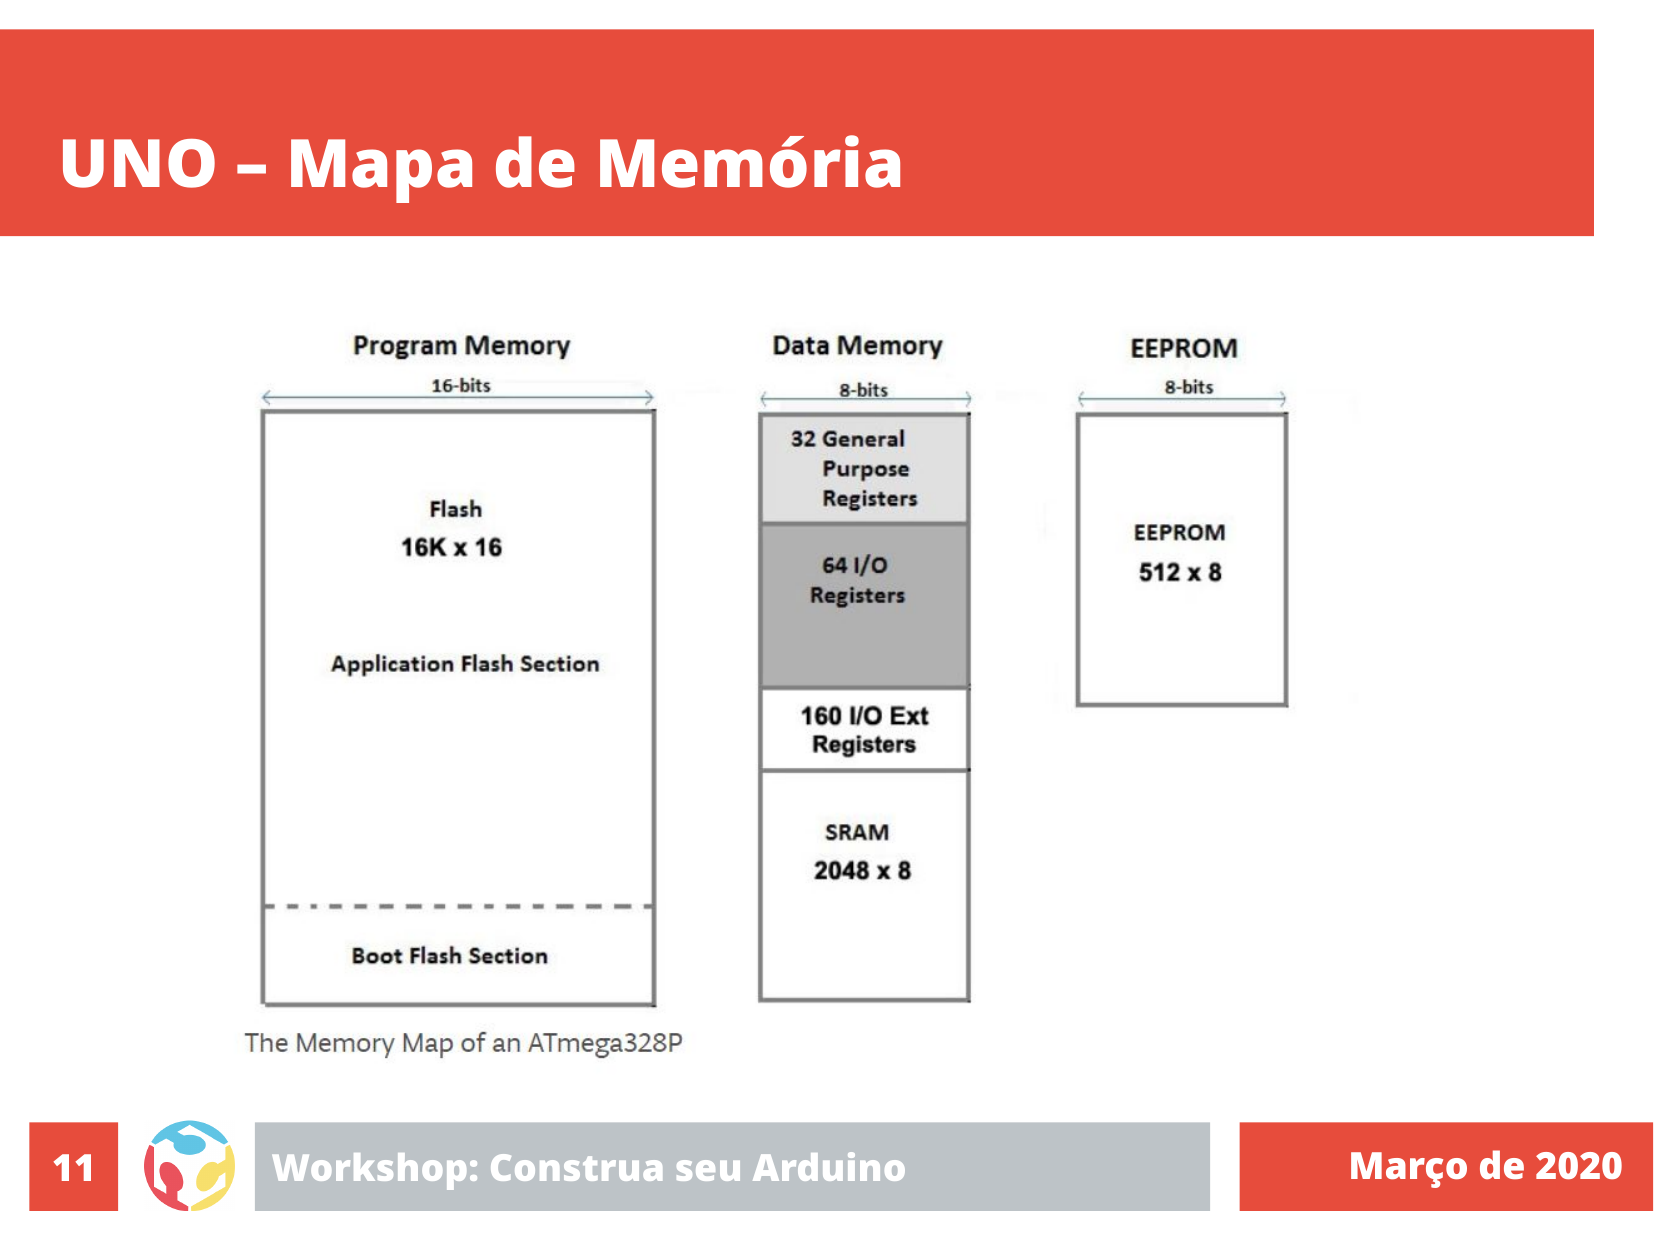

# UNO – Mapa de Memória
11
Workshop: Construa seu Arduino
Março de 2020